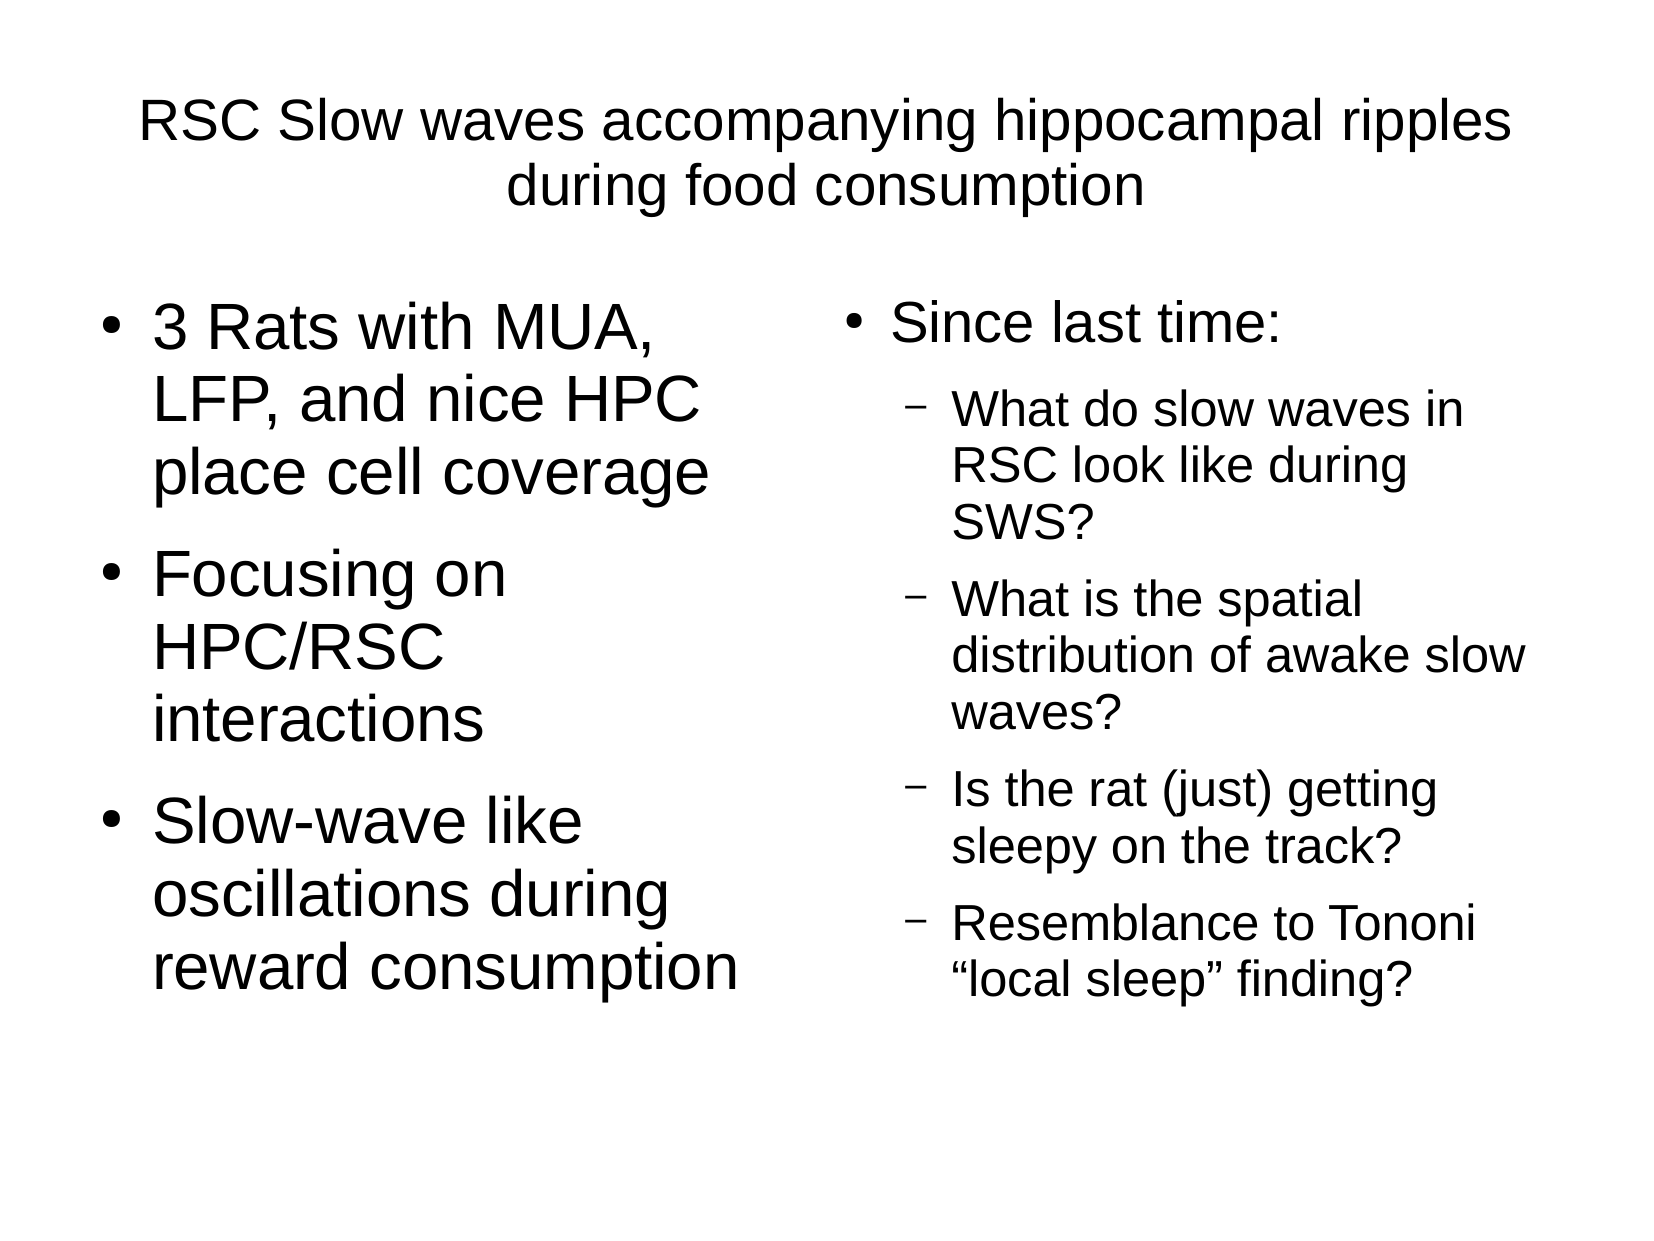

# RSC Slow waves accompanying hippocampal ripples during food consumption
3 Rats with MUA, LFP, and nice HPC place cell coverage
Focusing on HPC/RSC interactions
Slow-wave like oscillations during reward consumption
Since last time:
What do slow waves in RSC look like during SWS?
What is the spatial distribution of awake slow waves?
Is the rat (just) getting sleepy on the track?
Resemblance to Tononi “local sleep” finding?